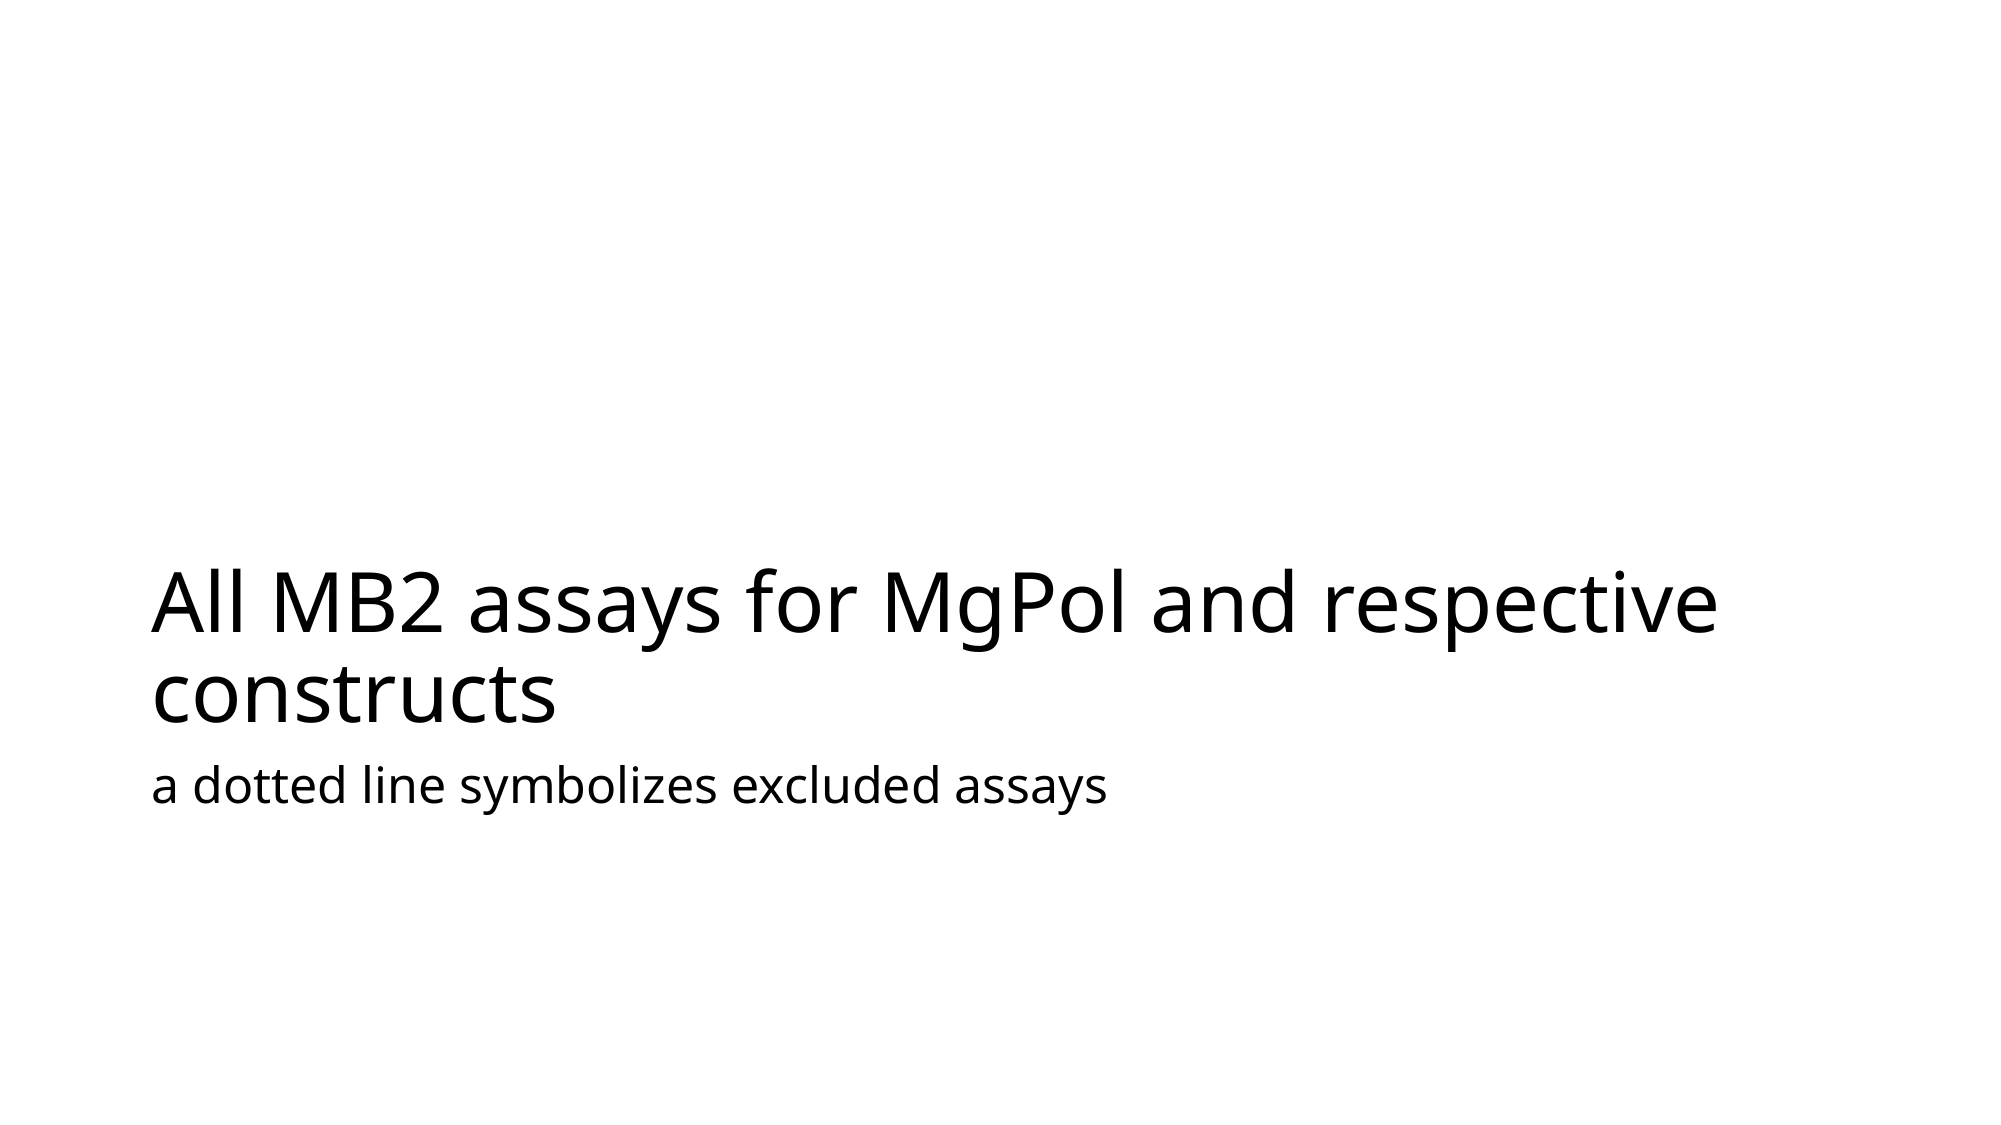

# All MB2 assays for MgPol and respective constructs
a dotted line symbolizes excluded assays